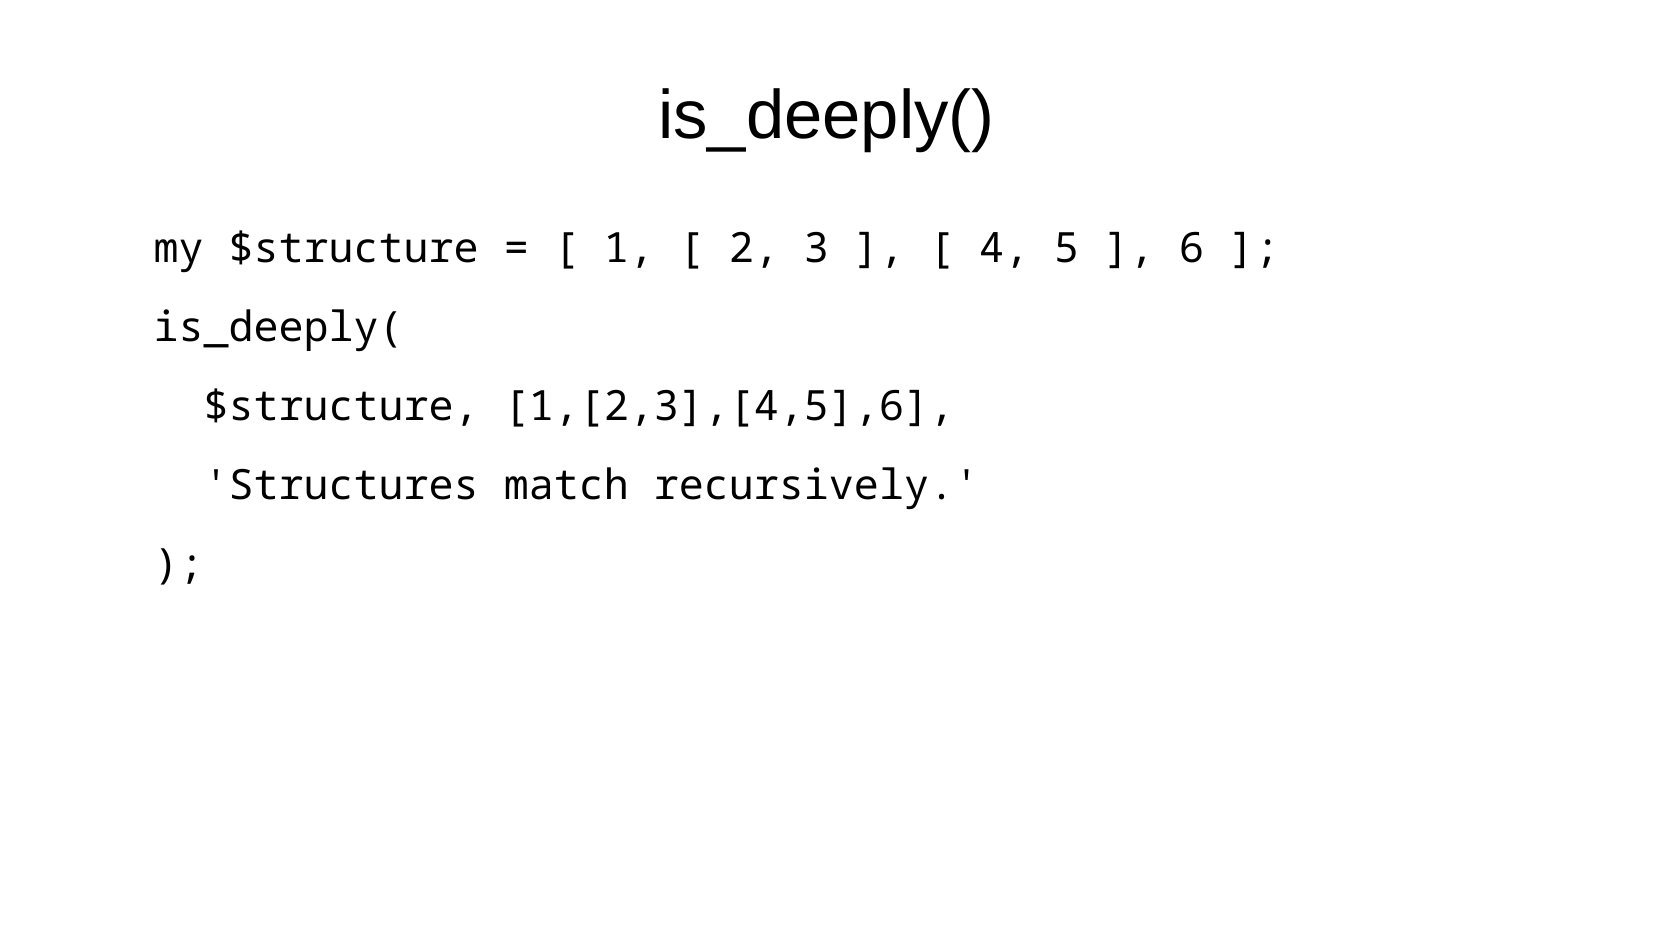

# is_deeply()
my $structure = [ 1, [ 2, 3 ], [ 4, 5 ], 6 ];
is_deeply(
 $structure, [1,[2,3],[4,5],6],
 'Structures match recursively.'
);